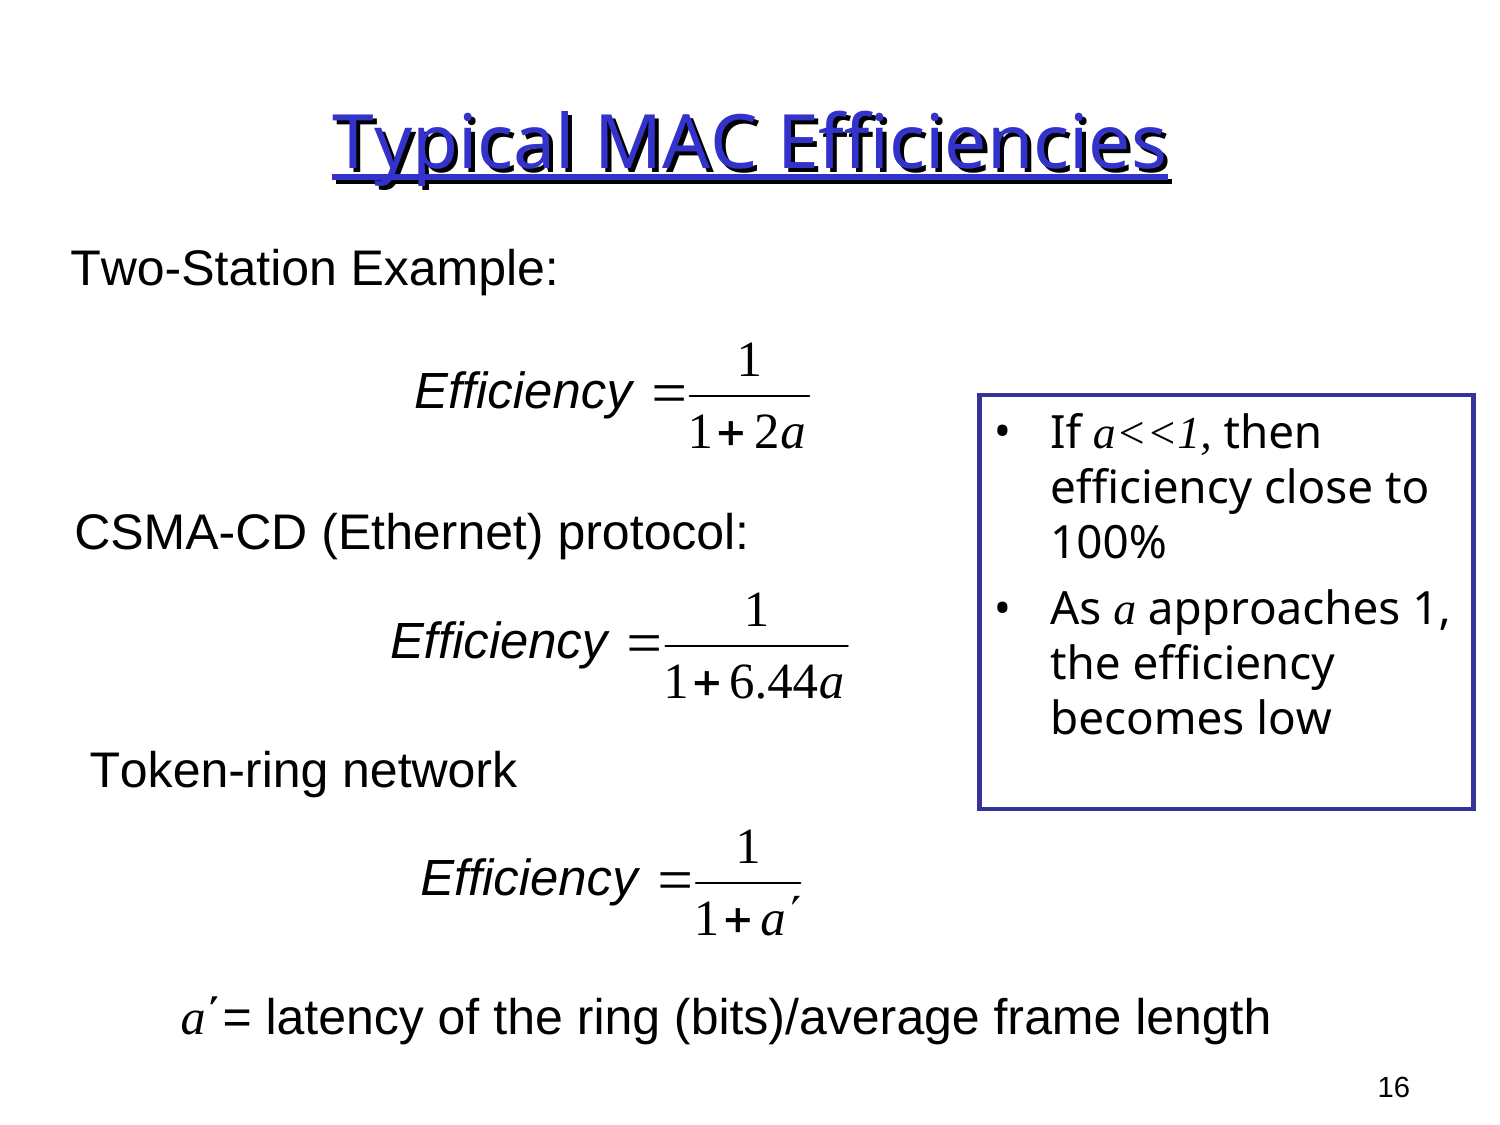

# Typical MAC Efficiencies
Two-Station Example:
If a<<1, then efficiency close to 100%
As a approaches 1, the efficiency becomes low
CSMA-CD (Ethernet) protocol:
Token-ring network
a΄= latency of the ring (bits)/average frame length
16